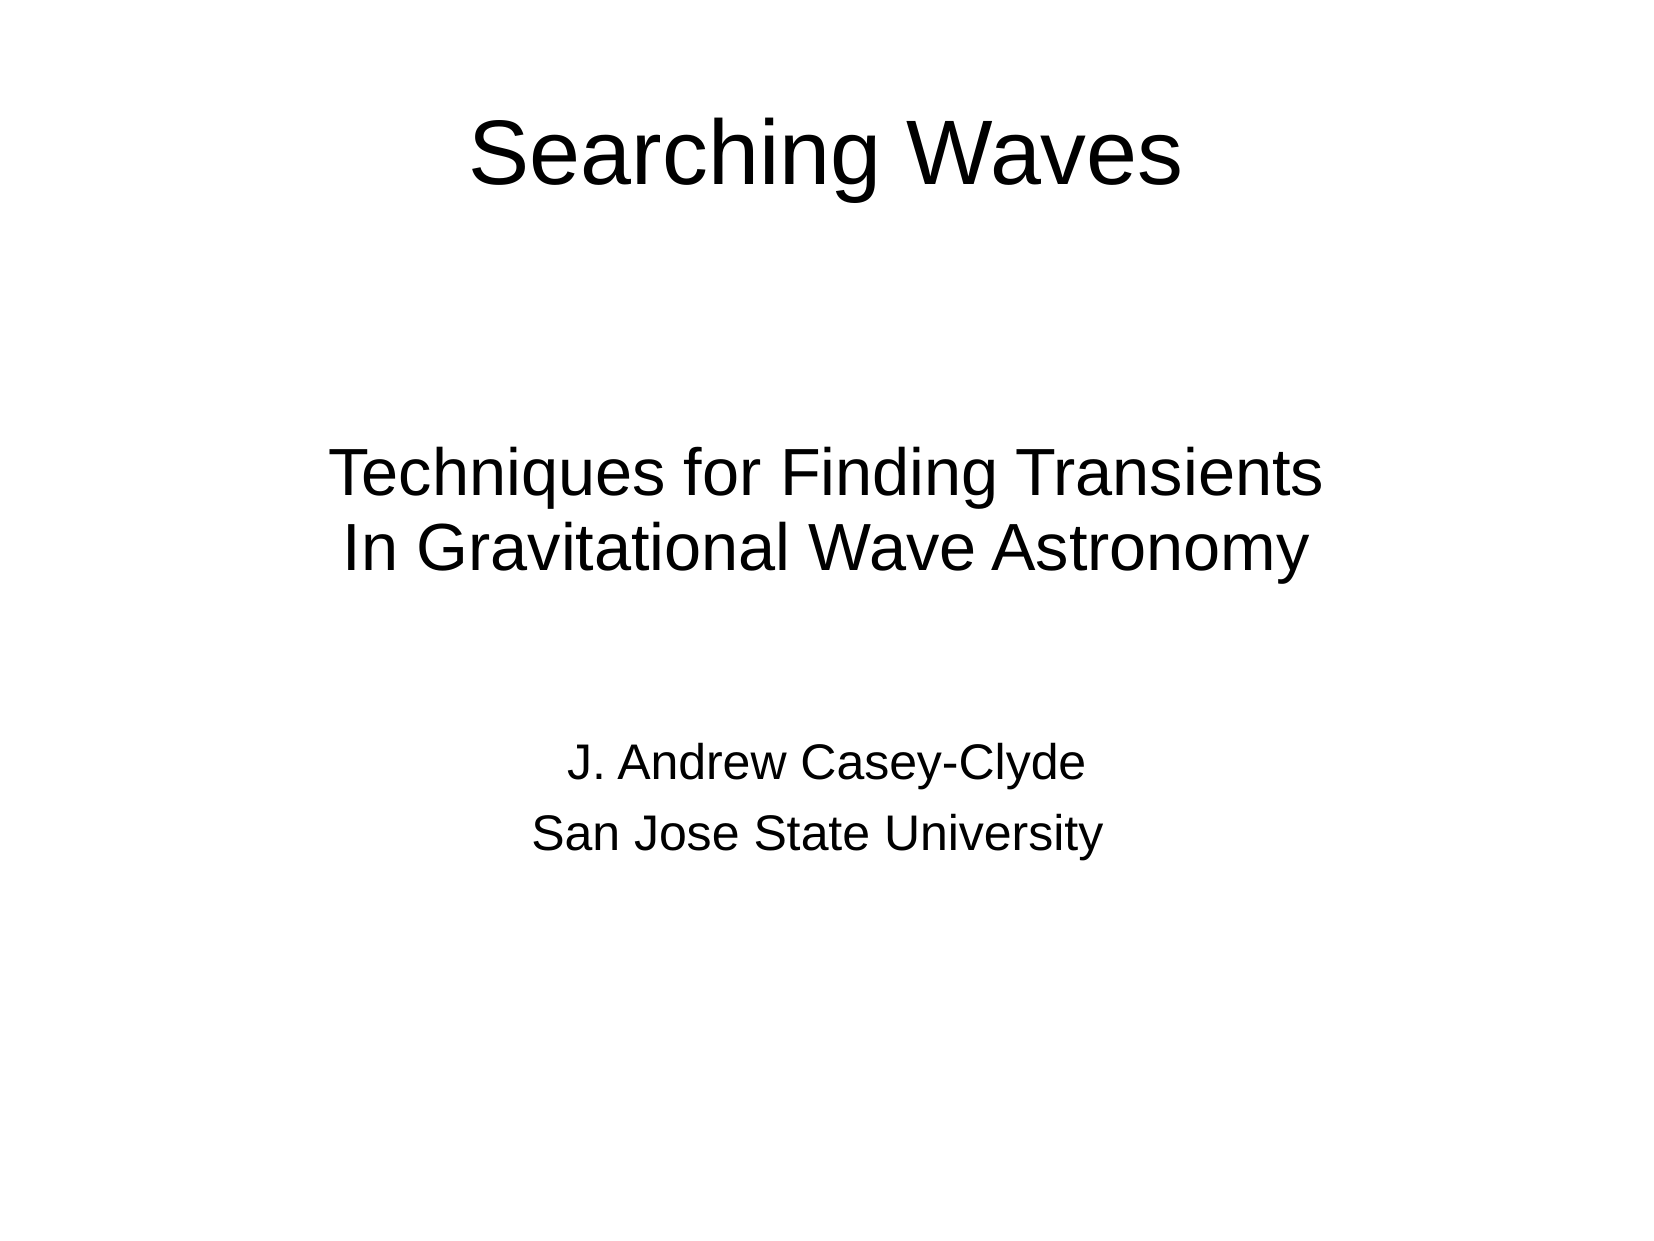

# Searching Waves
Techniques for Finding Transients
In Gravitational Wave Astronomy
J. Andrew Casey-Clyde
San Jose State University